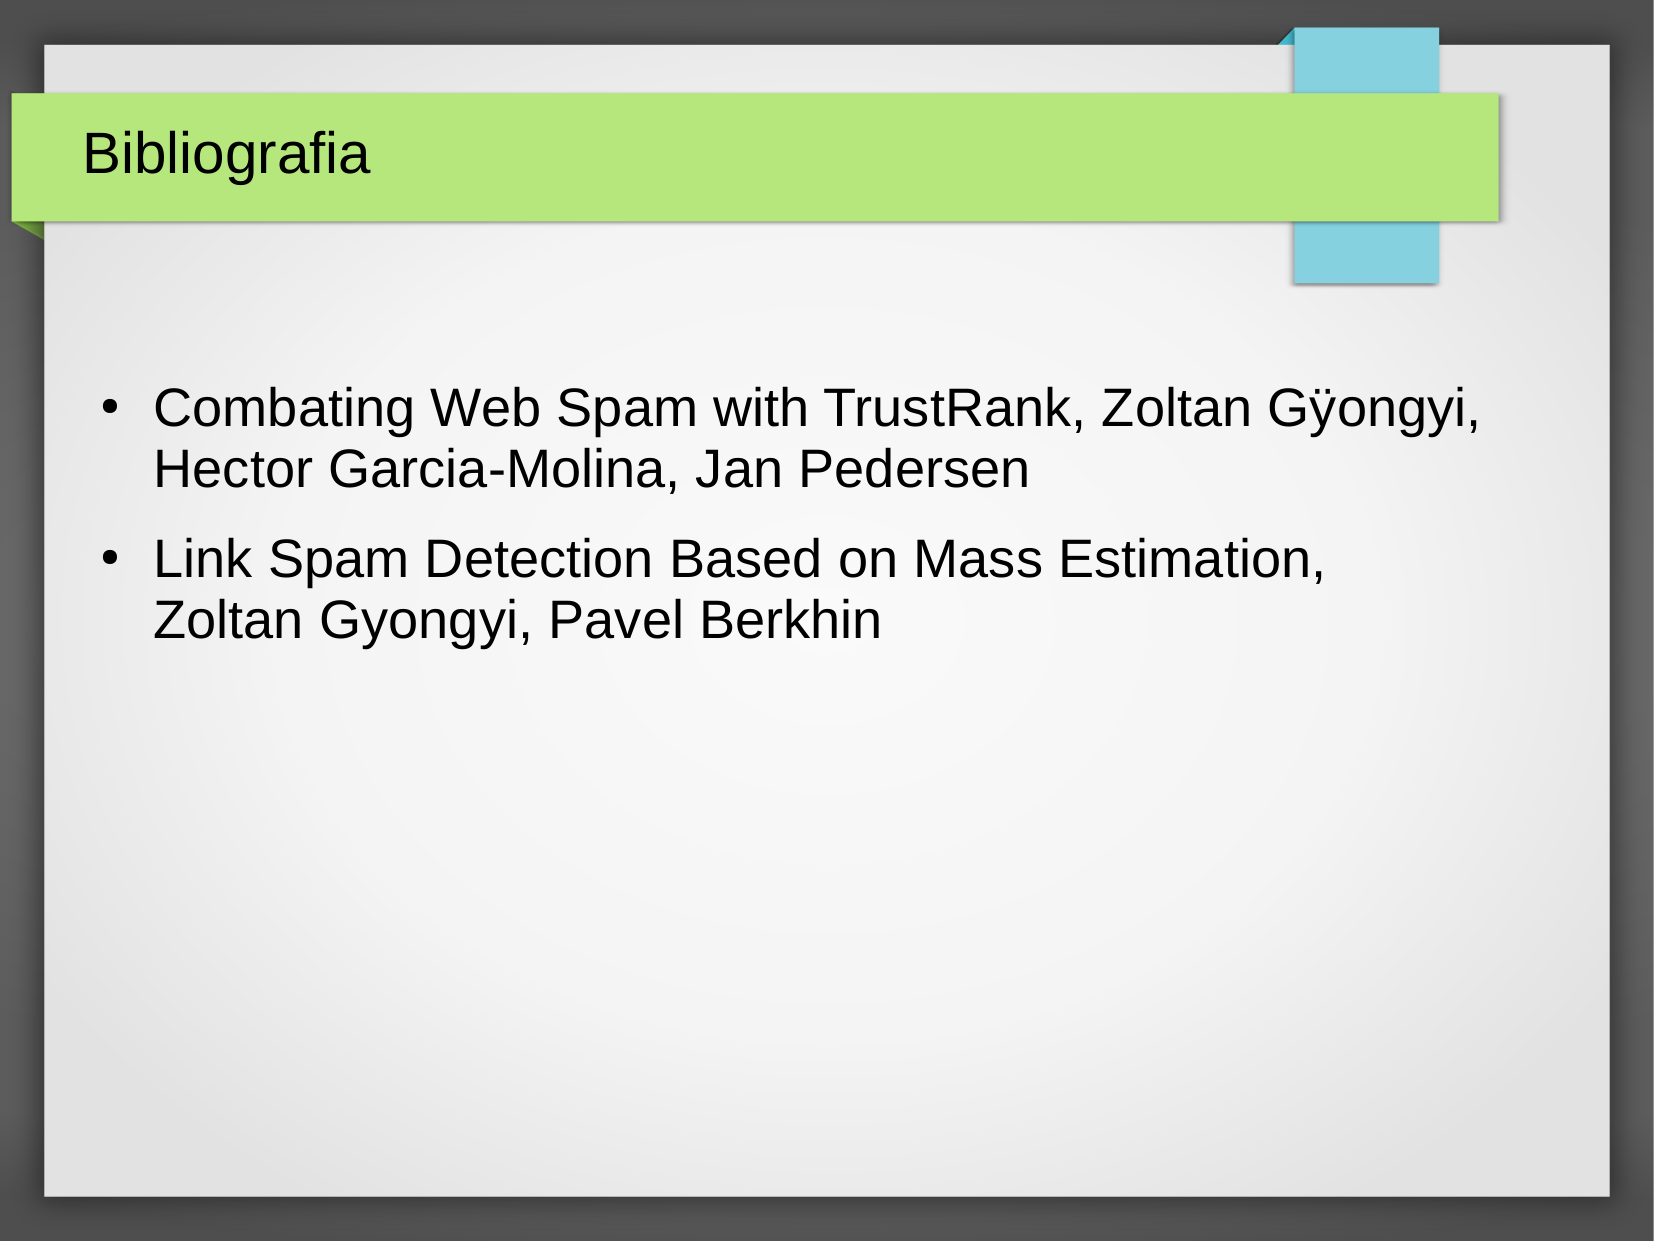

# Bibliografia
Combating Web Spam with TrustRank, Zoltan Gÿongyi, Hector Garcia-Molina, Jan Pedersen
Link Spam Detection Based on Mass Estimation, Zoltan Gyongyi, Pavel Berkhin